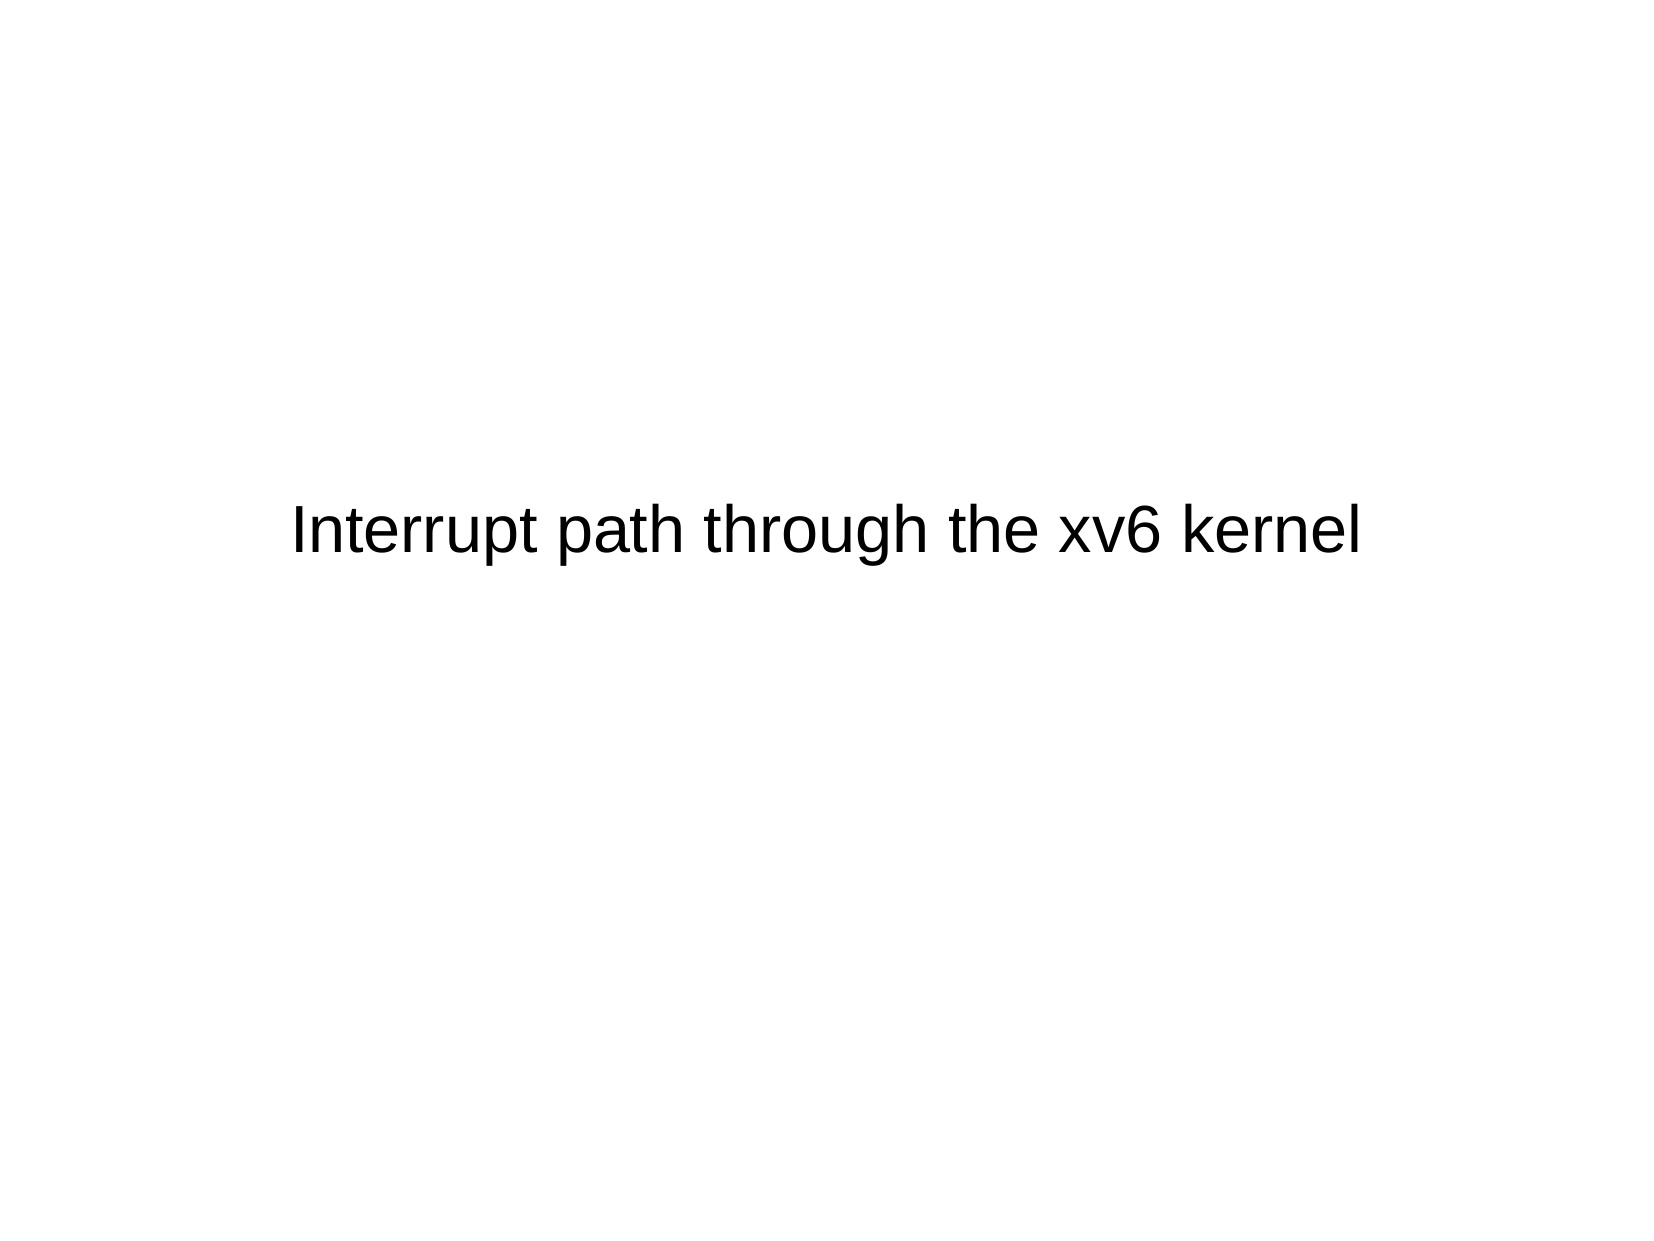

# Interrupt path through the xv6 kernel